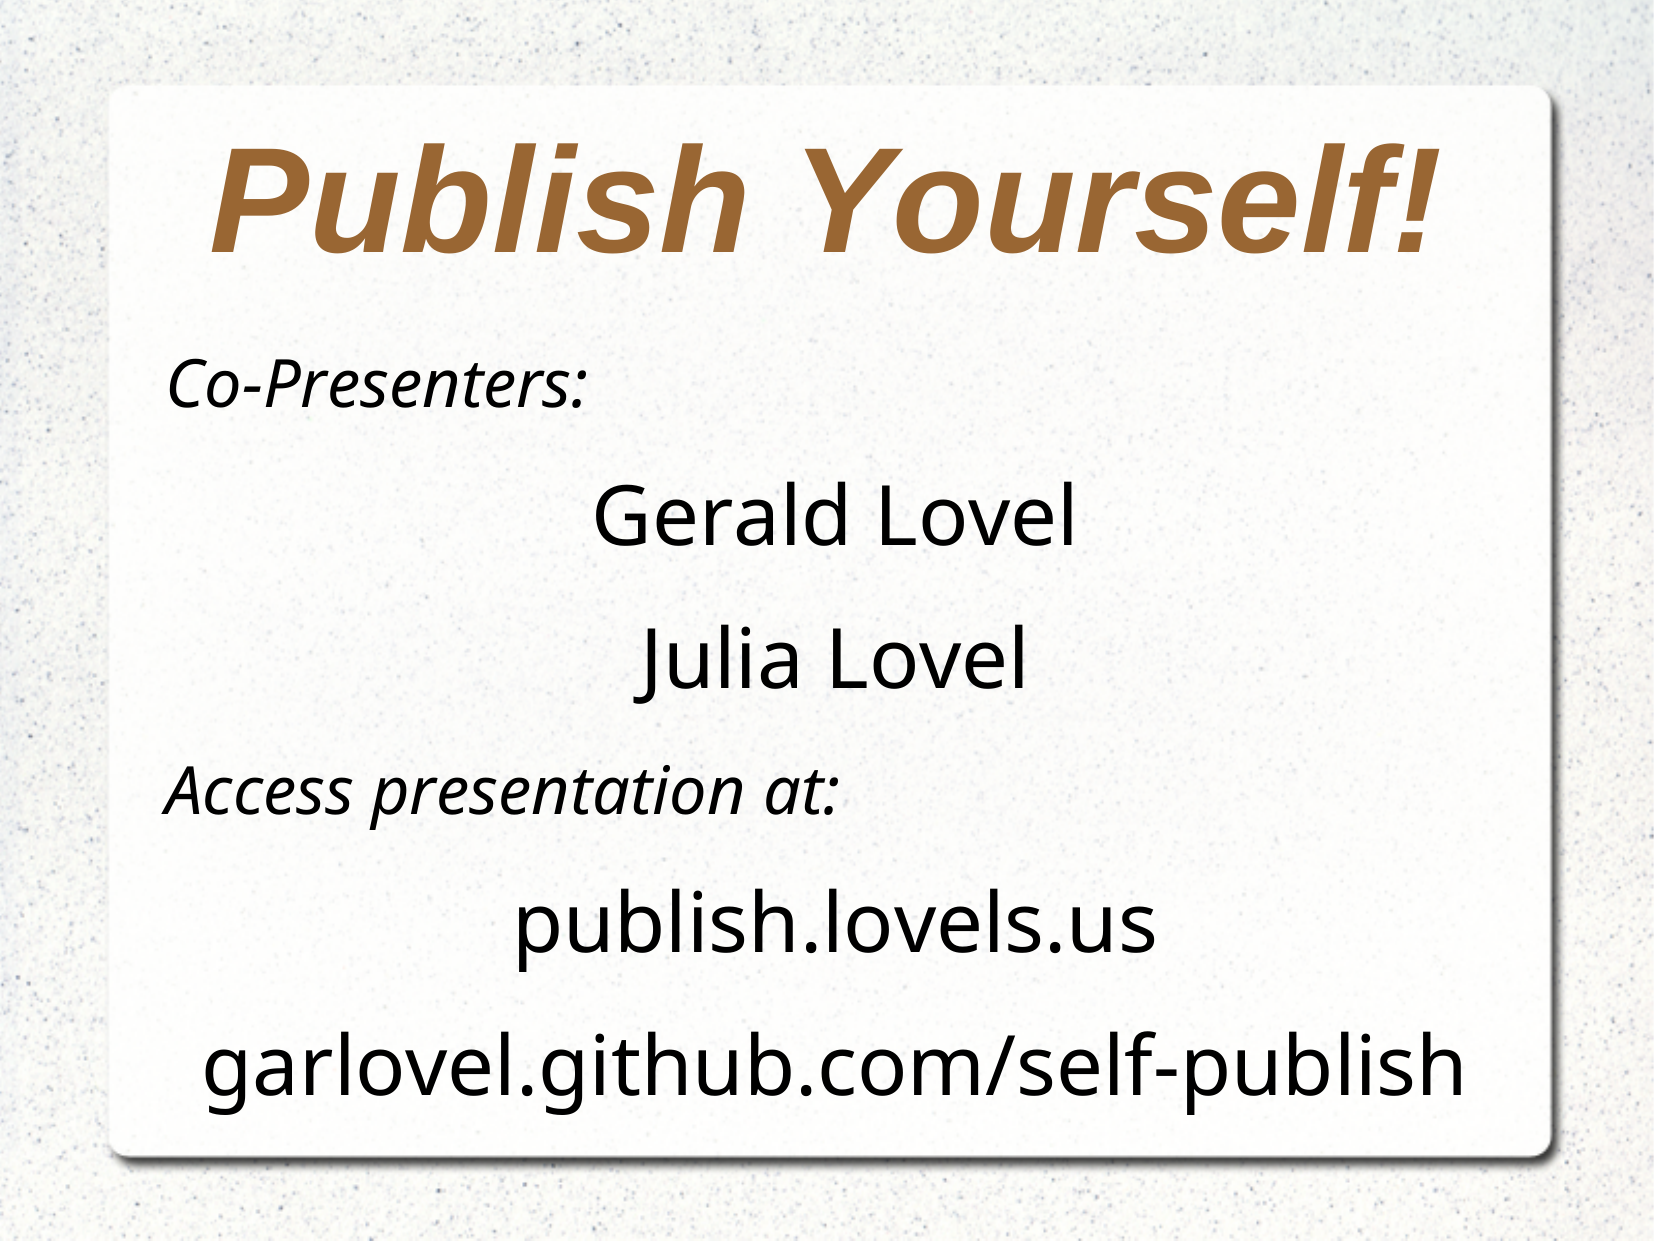

# Publish Yourself!
Co-Presenters:
Gerald Lovel
Julia Lovel
Access presentation at:
publish.lovels.us
garlovel.github.com/self-publish